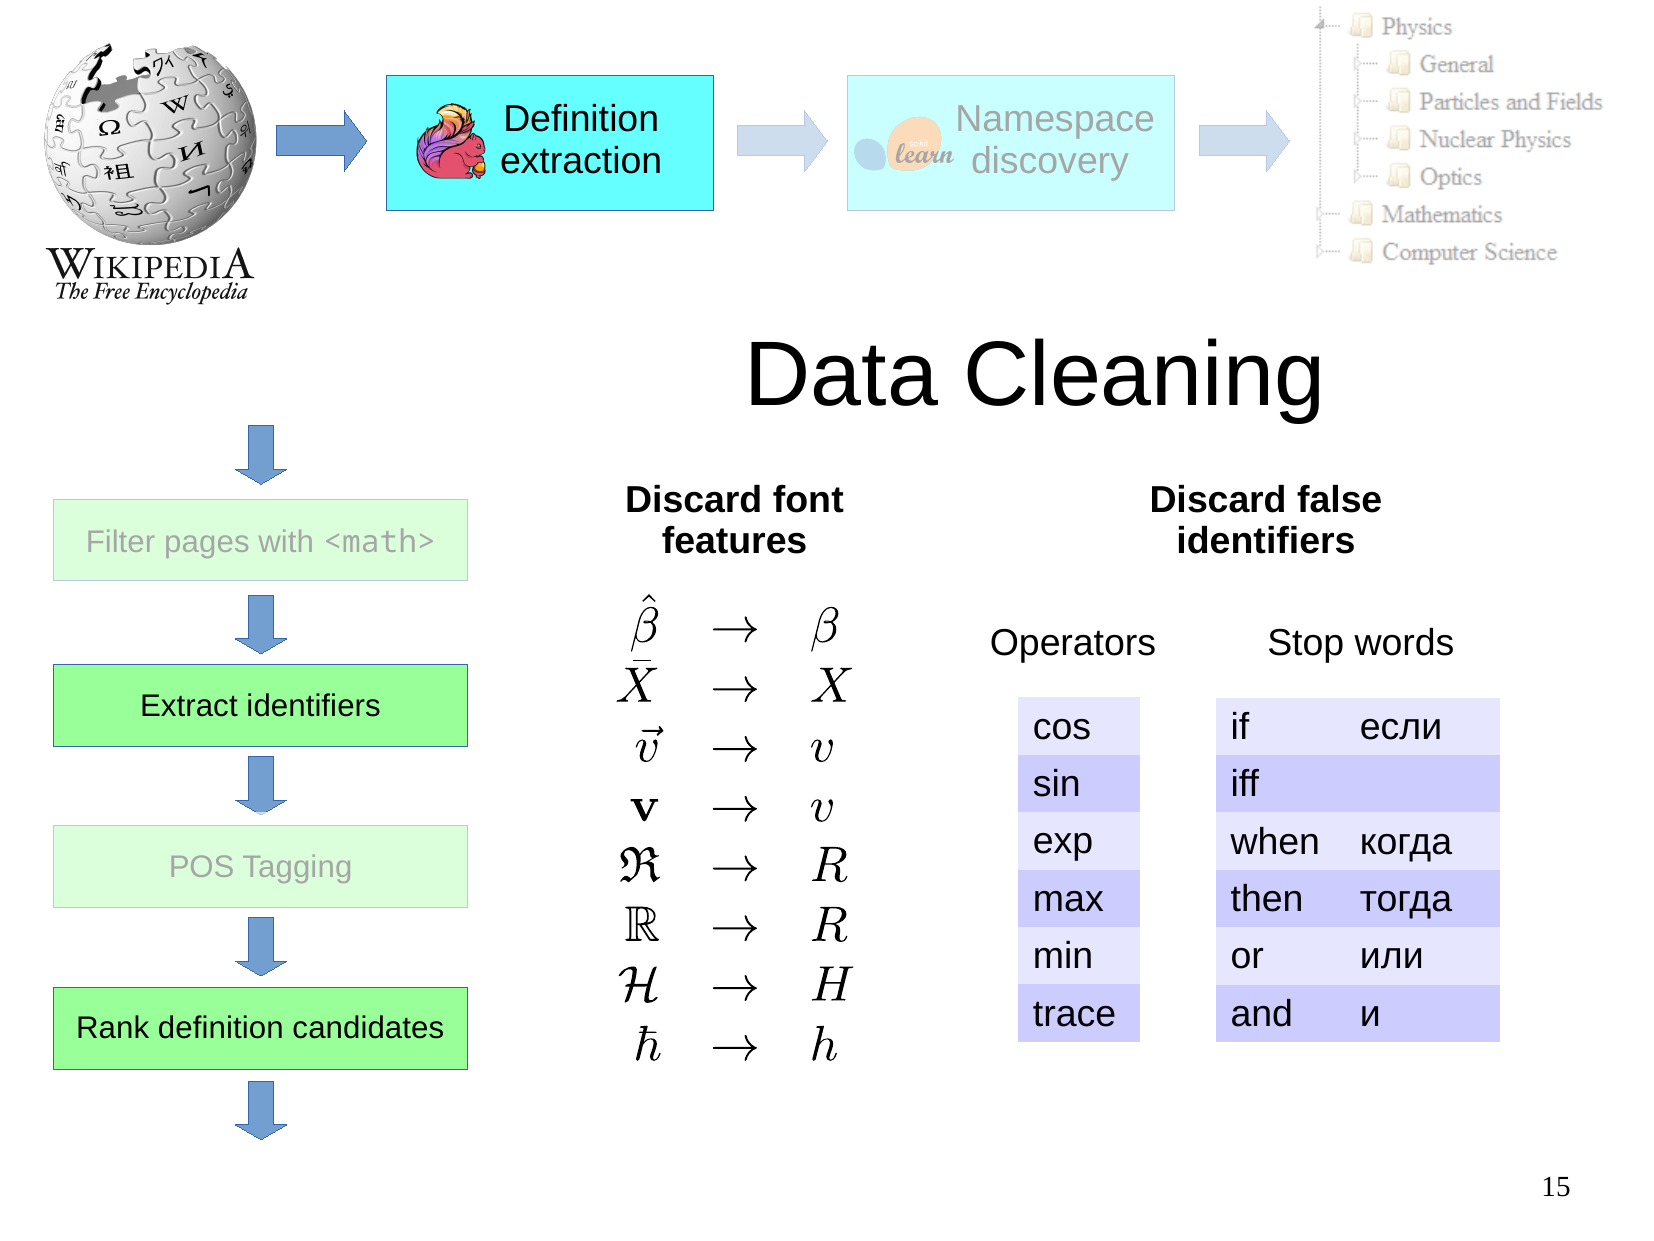

Definition extraction
Namespace discovery
# Data Cleaning
Discard font features
Discard false identifiers
Filter pages with <math>
Operators
Stop words
Extract identifiers
| cos |
| --- |
| sin |
| exp |
| max |
| min |
| trace |
| cos |
| --- |
| sin |
| exp |
| max |
| min |
| trace |
| if | если |
| --- | --- |
| iff | |
| when | когда |
| then | тогда |
| or | или |
| and | и |
POS Tagging
Rank definition candidates
15